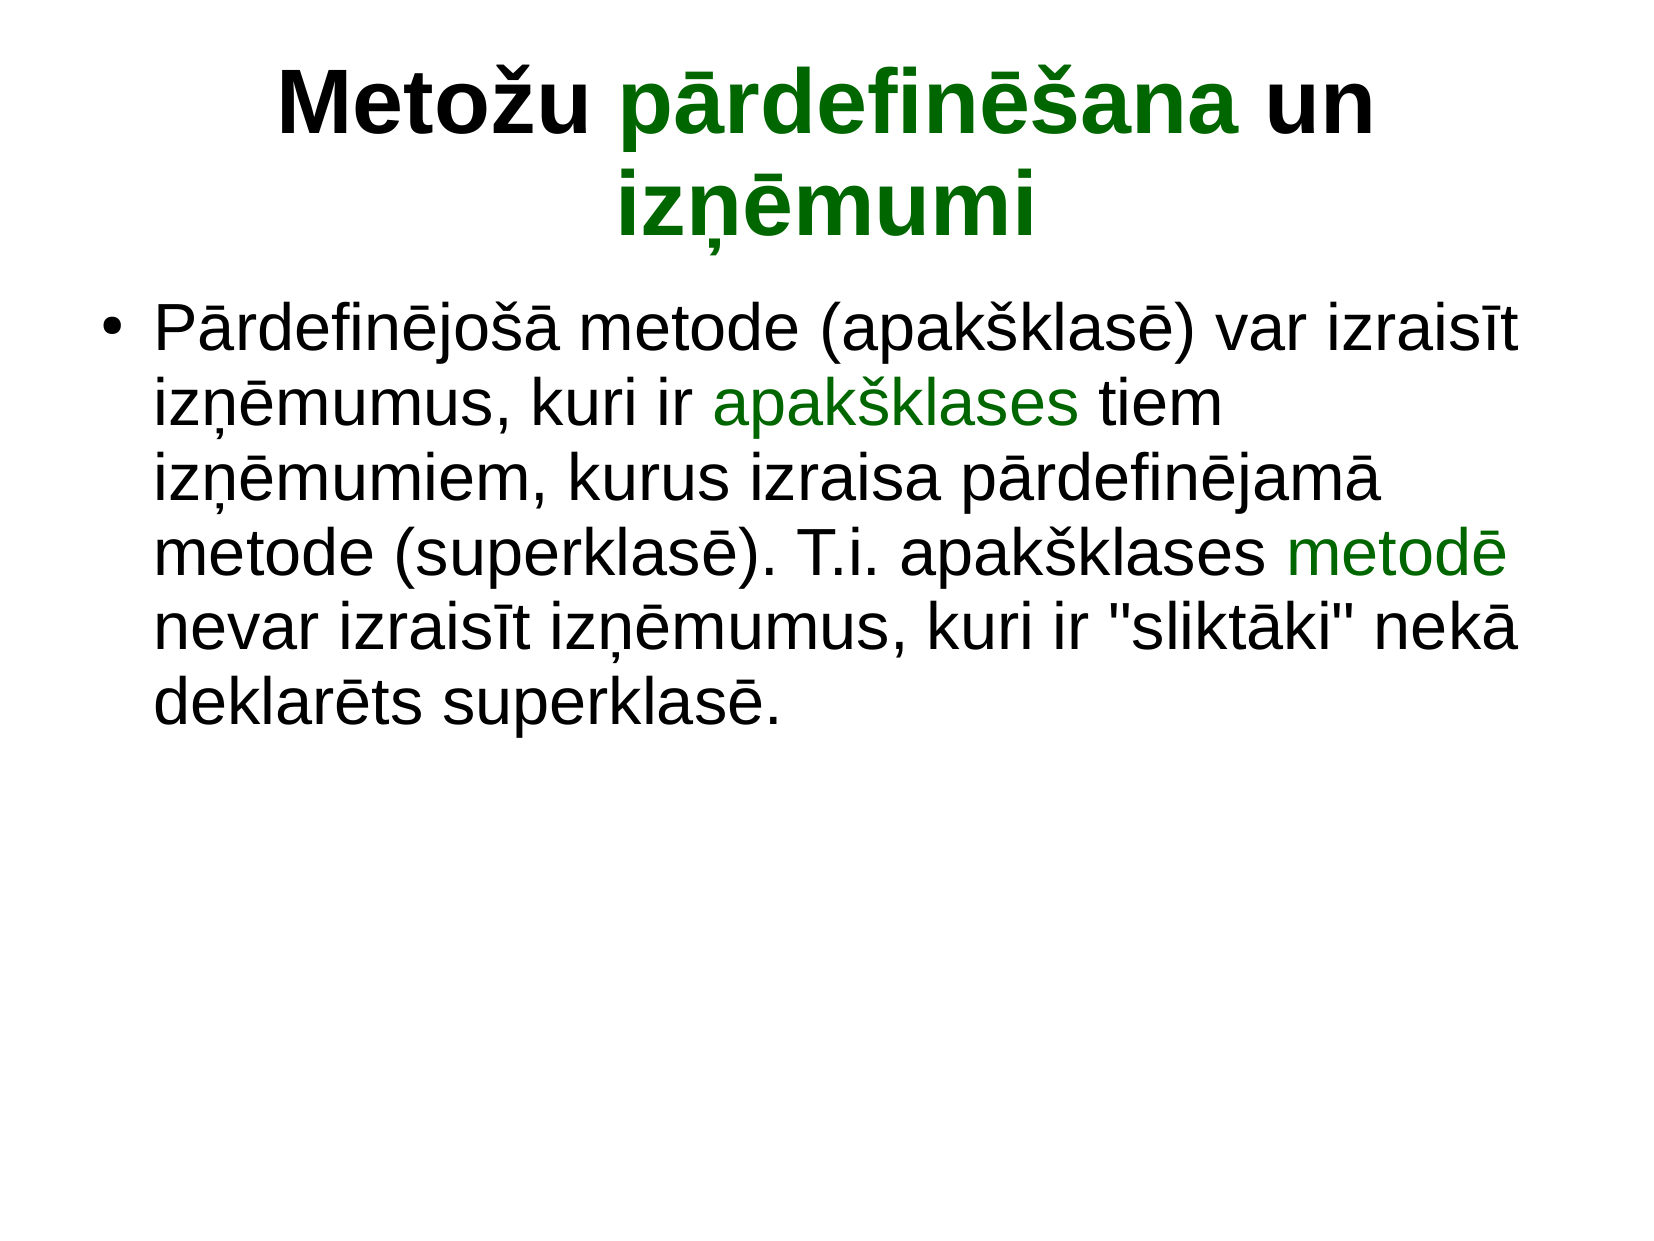

# Metožu pārdefinēšana un izņēmumi
Pārdefinējošā metode (apakšklasē) var izraisīt izņēmumus, kuri ir apakšklases tiem izņēmumiem, kurus izraisa pārdefinējamā metode (superklasē). T.i. apakšklases metodē nevar izraisīt izņēmumus, kuri ir "sliktāki" nekā deklarēts superklasē.